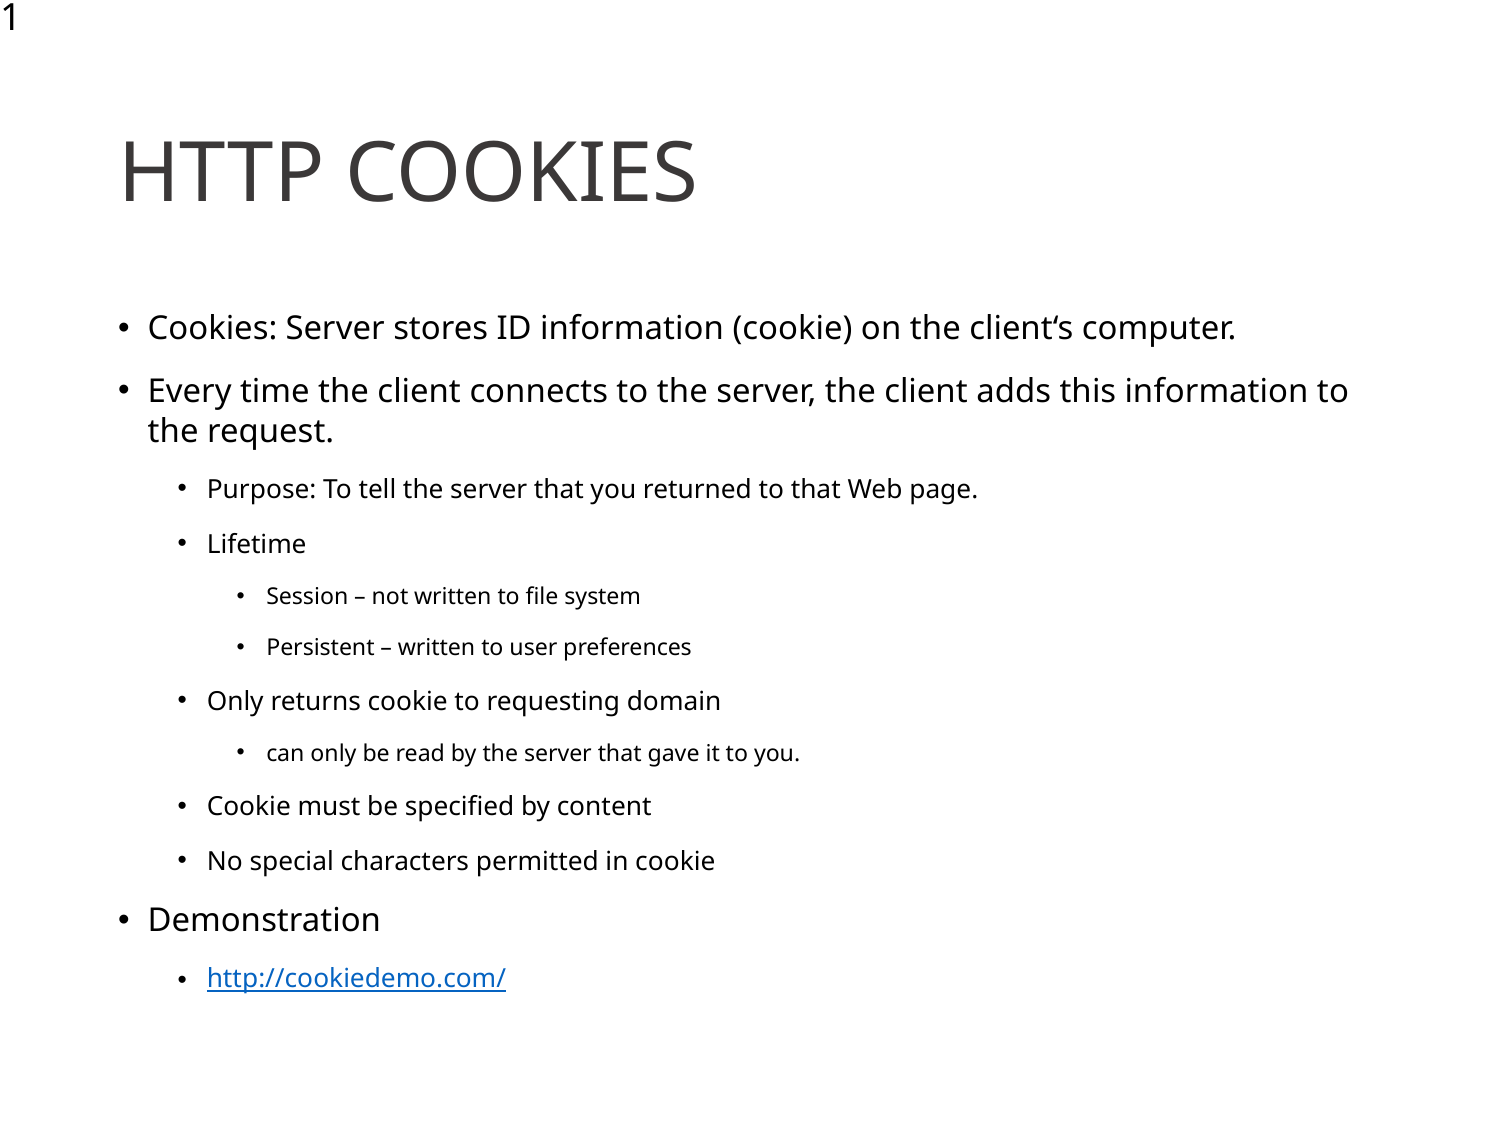

# HTTP COOKIES
Cookies: Server stores ID information (cookie) on the client‘s computer.
Every time the client connects to the server, the client adds this information to the request.
Purpose: To tell the server that you returned to that Web page.
Lifetime
Session – not written to file system
Persistent – written to user preferences
Only returns cookie to requesting domain
can only be read by the server that gave it to you.
Cookie must be specified by content
No special characters permitted in cookie
Demonstration
http://cookiedemo.com/